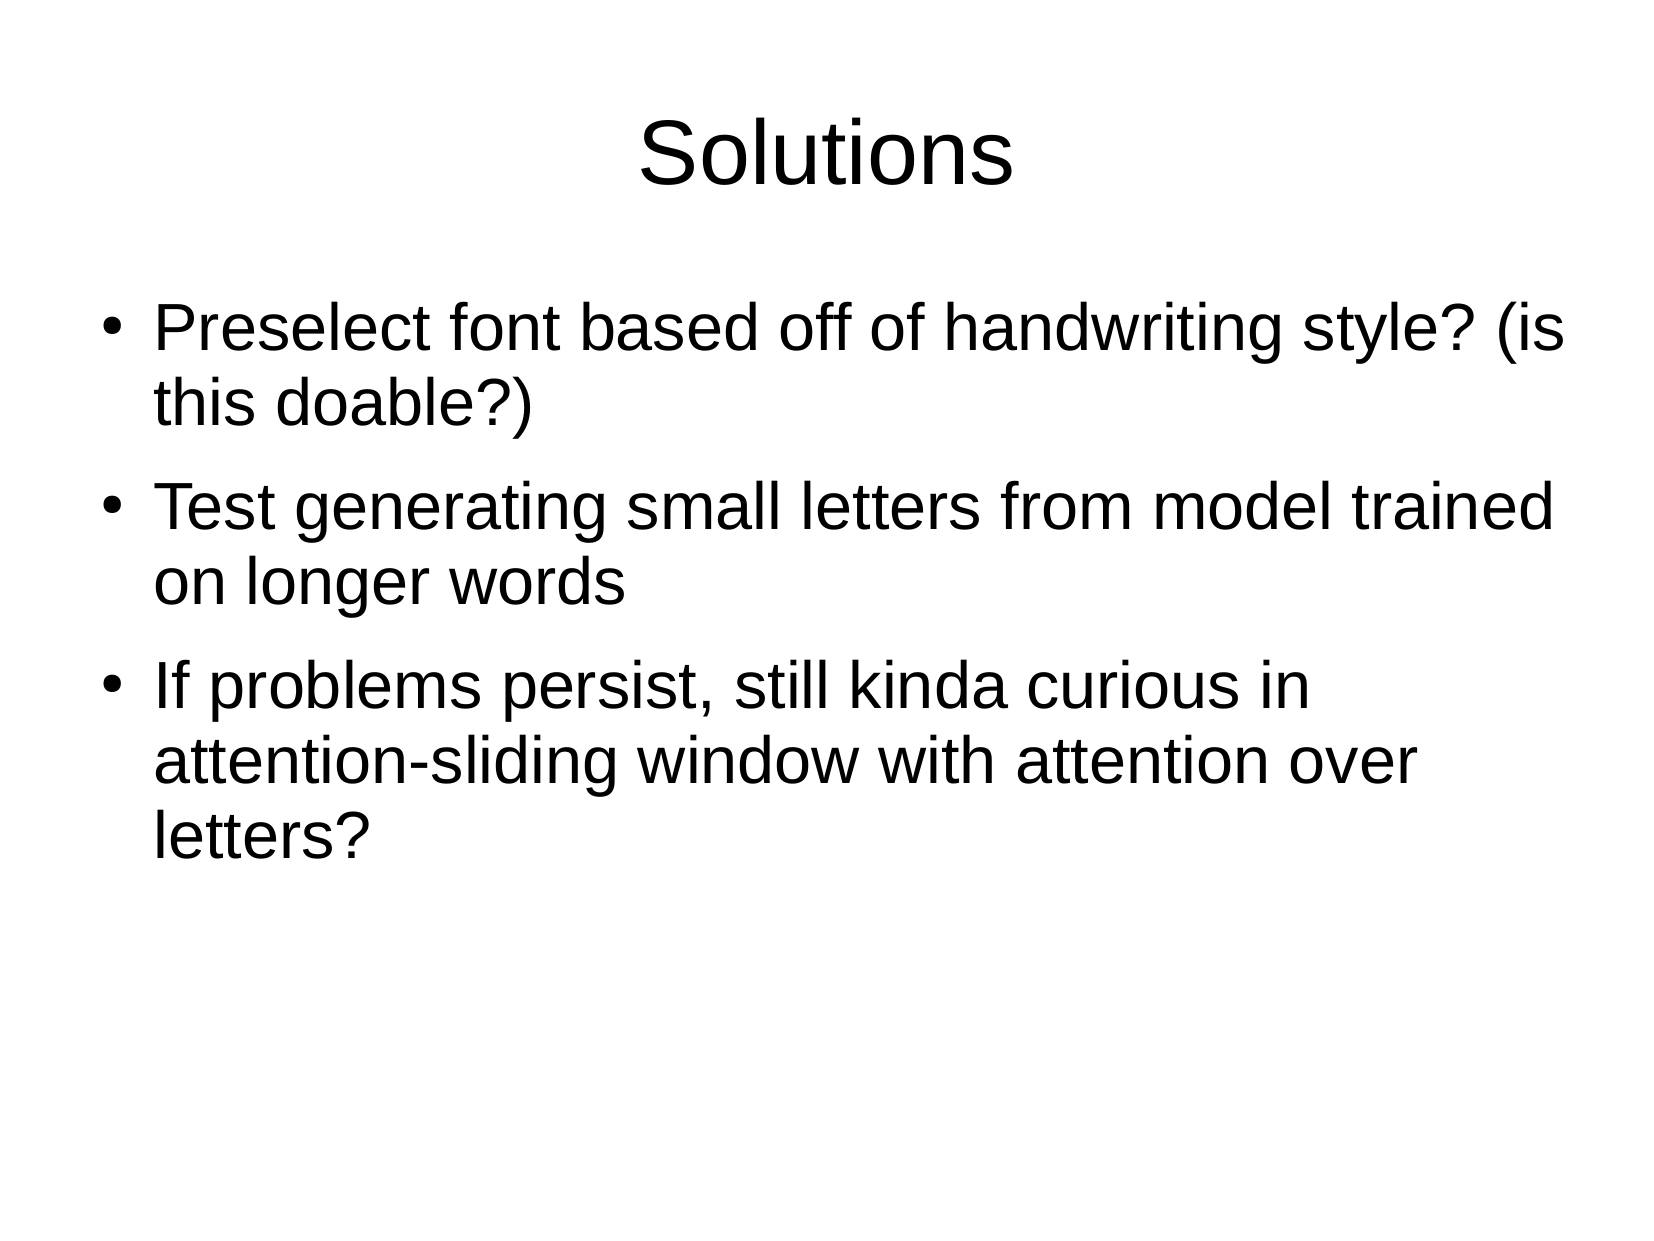

# Solutions
Preselect font based off of handwriting style? (is this doable?)
Test generating small letters from model trained on longer words
If problems persist, still kinda curious in attention-sliding window with attention over letters?